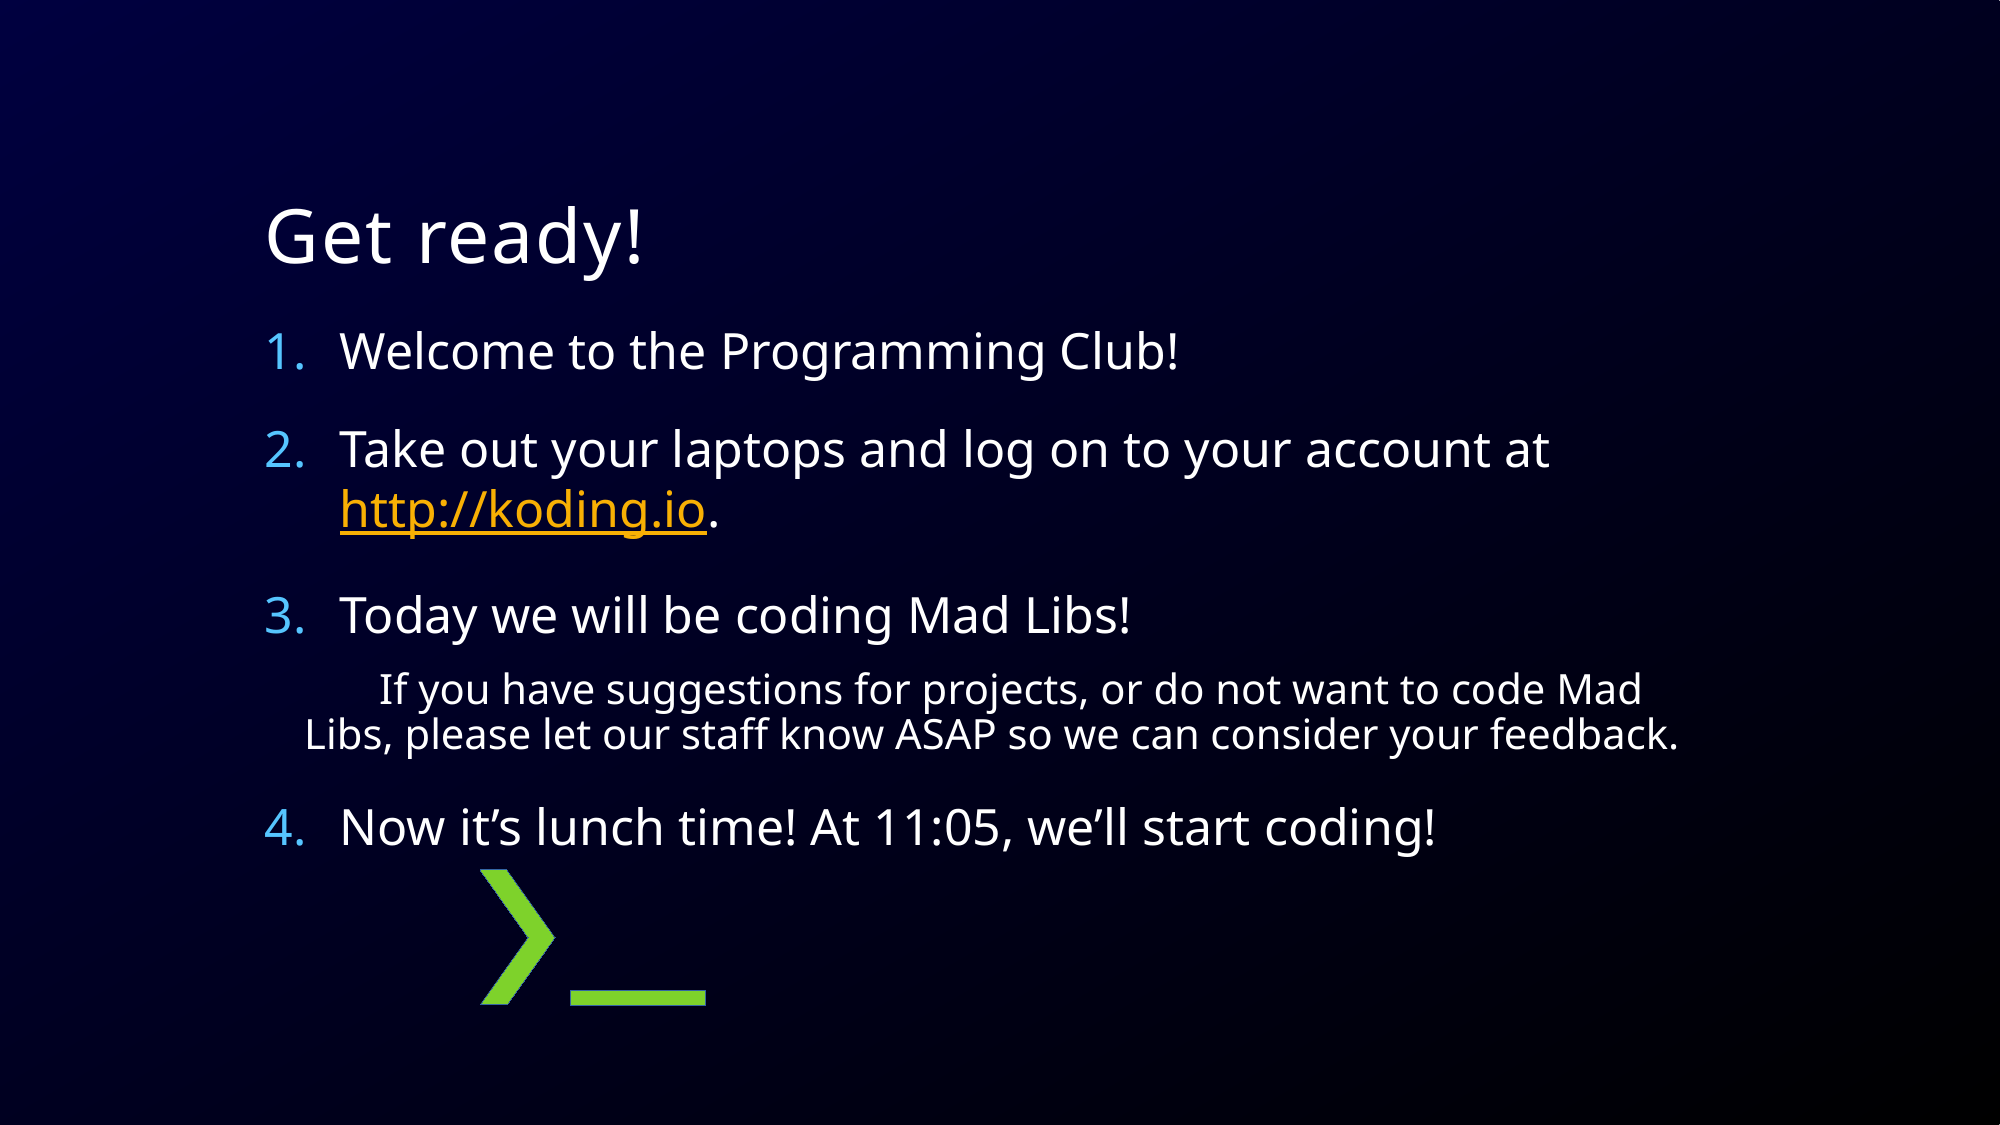

# Get ready!
Welcome to the Programming Club!
Take out your laptops and log on to your account at http://koding.io.
Today we will be coding Mad Libs!
	If you have suggestions for projects, or do not want to code Mad Libs, please let our staff know ASAP so we can consider your feedback.
Now it’s lunch time! At 11:05, we’ll start coding!